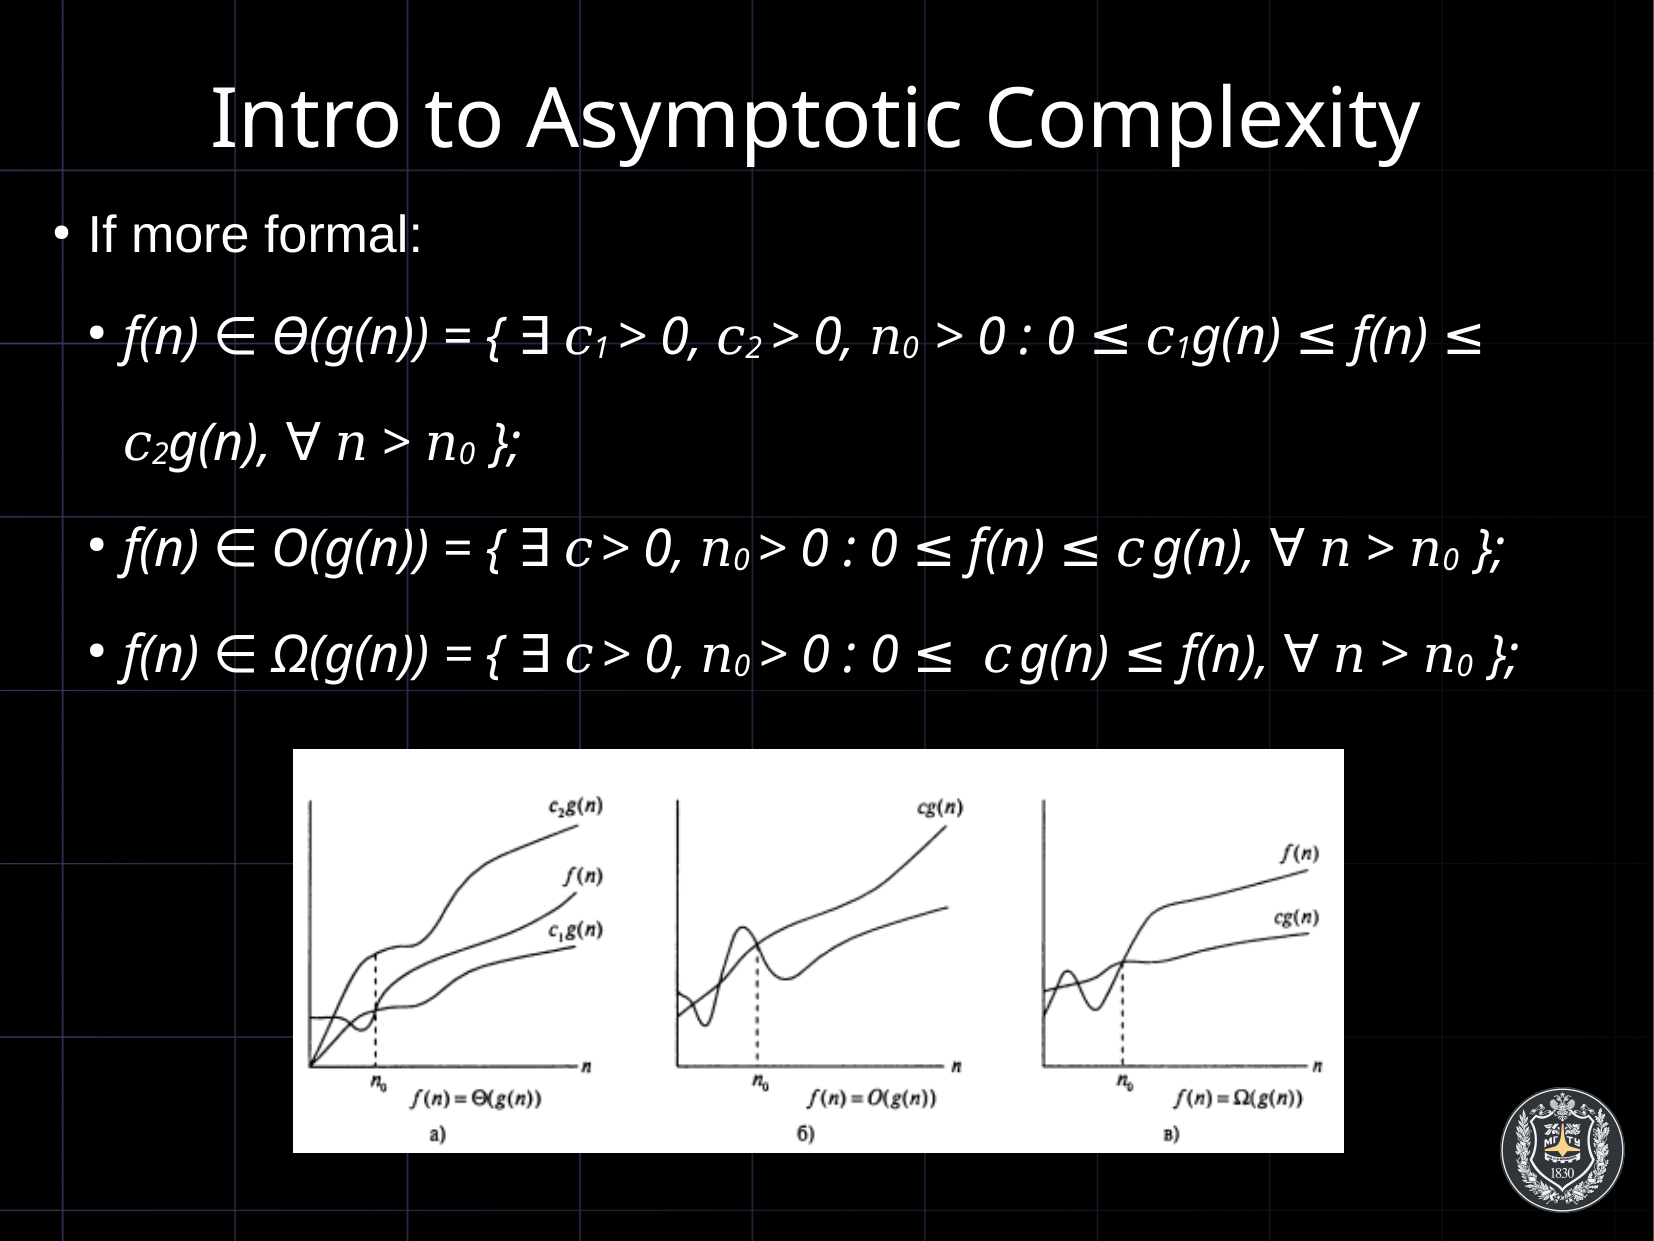

# Intro to Asymptotic Complexity
If more formal:
f(n) ∈ ϴ(g(n)) = { ∃ 𝑐1 > 0, 𝑐2 > 0, 𝑛0 > 0 : 0 ≤ 𝑐1g(n) ≤ f(n) ≤ 𝑐2g(n), ∀ 𝑛 > 𝑛0 };
f(n) ∈ O(g(n)) = { ∃ 𝑐 > 0, 𝑛0 > 0 : 0 ≤ f(n) ≤ 𝑐 g(n), ∀ 𝑛 > 𝑛0 };
f(n) ∈ Ω(g(n)) = { ∃ 𝑐 > 0, 𝑛0 > 0 : 0 ≤ 𝑐 g(n) ≤ f(n), ∀ 𝑛 > 𝑛0 };